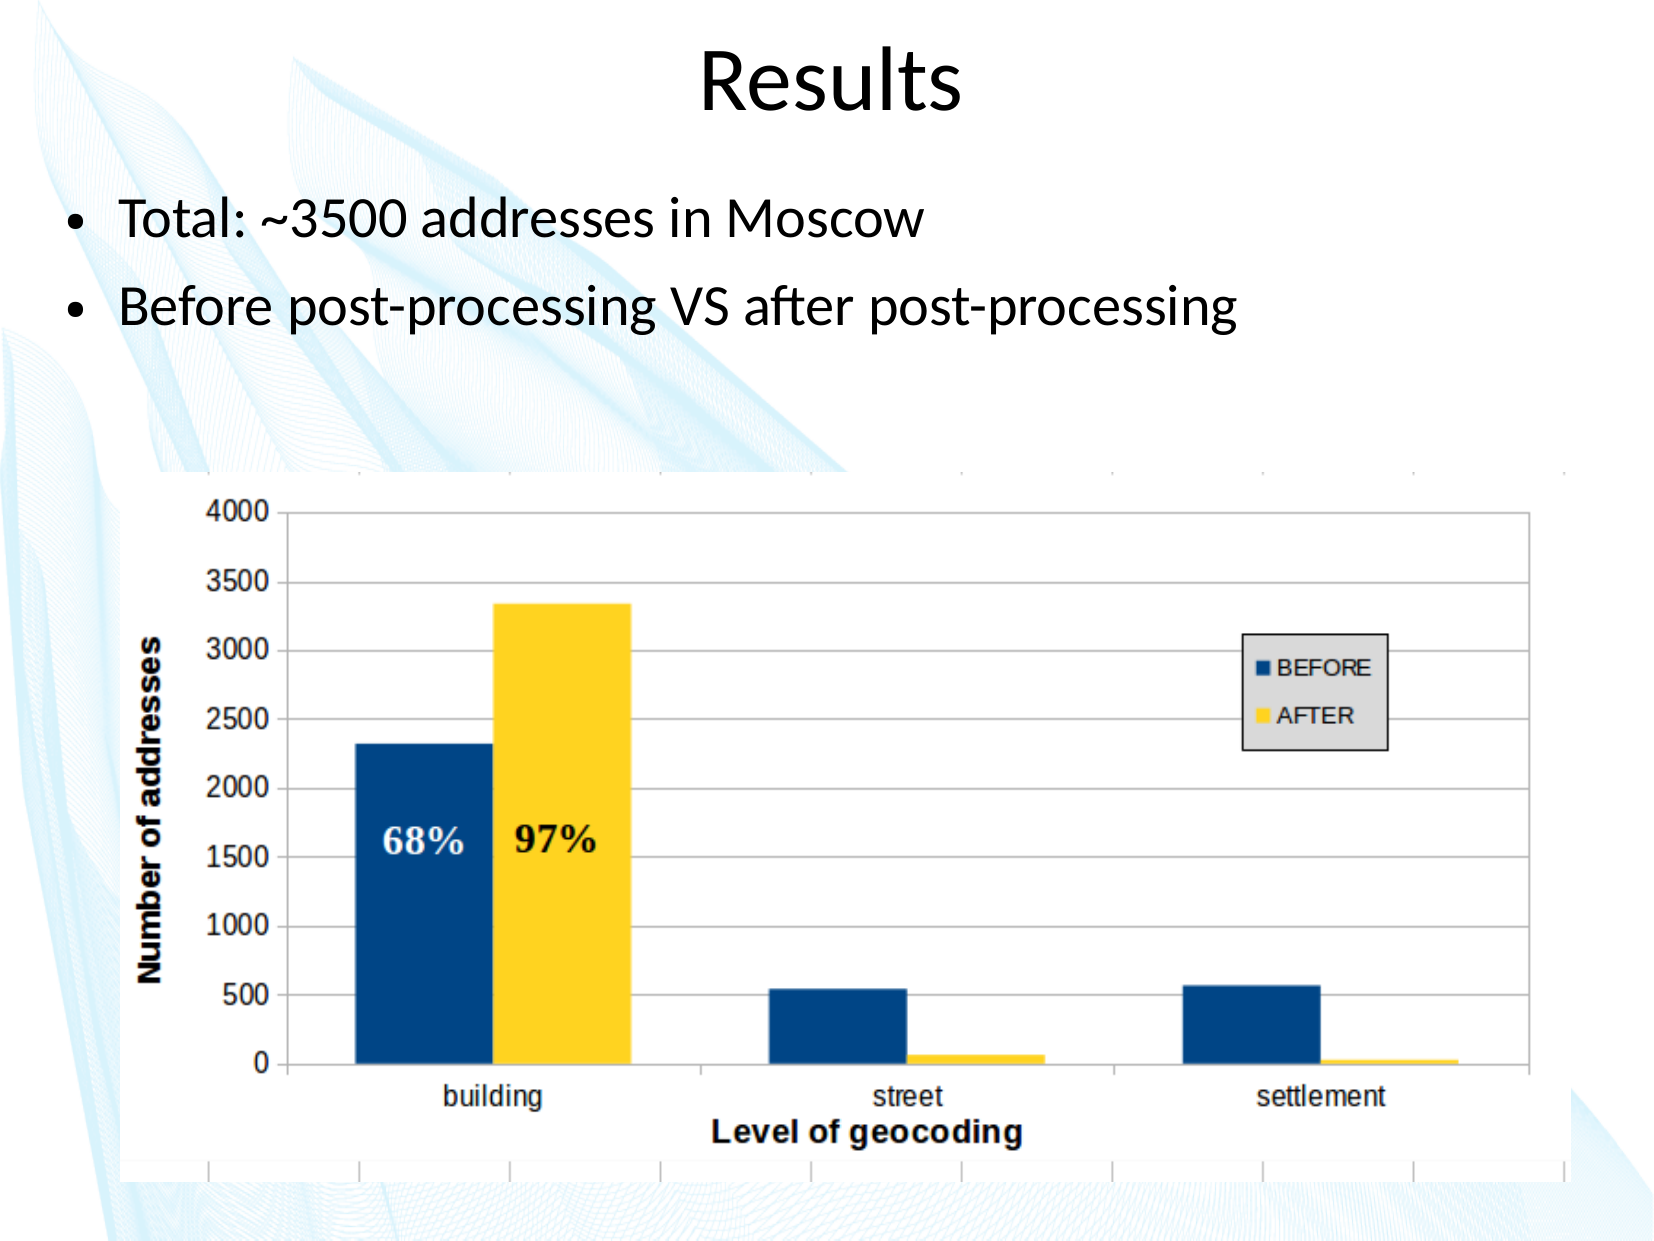

# Results
Total: ~3500 addresses in Moscow
Before post-processing VS after post-processing
14